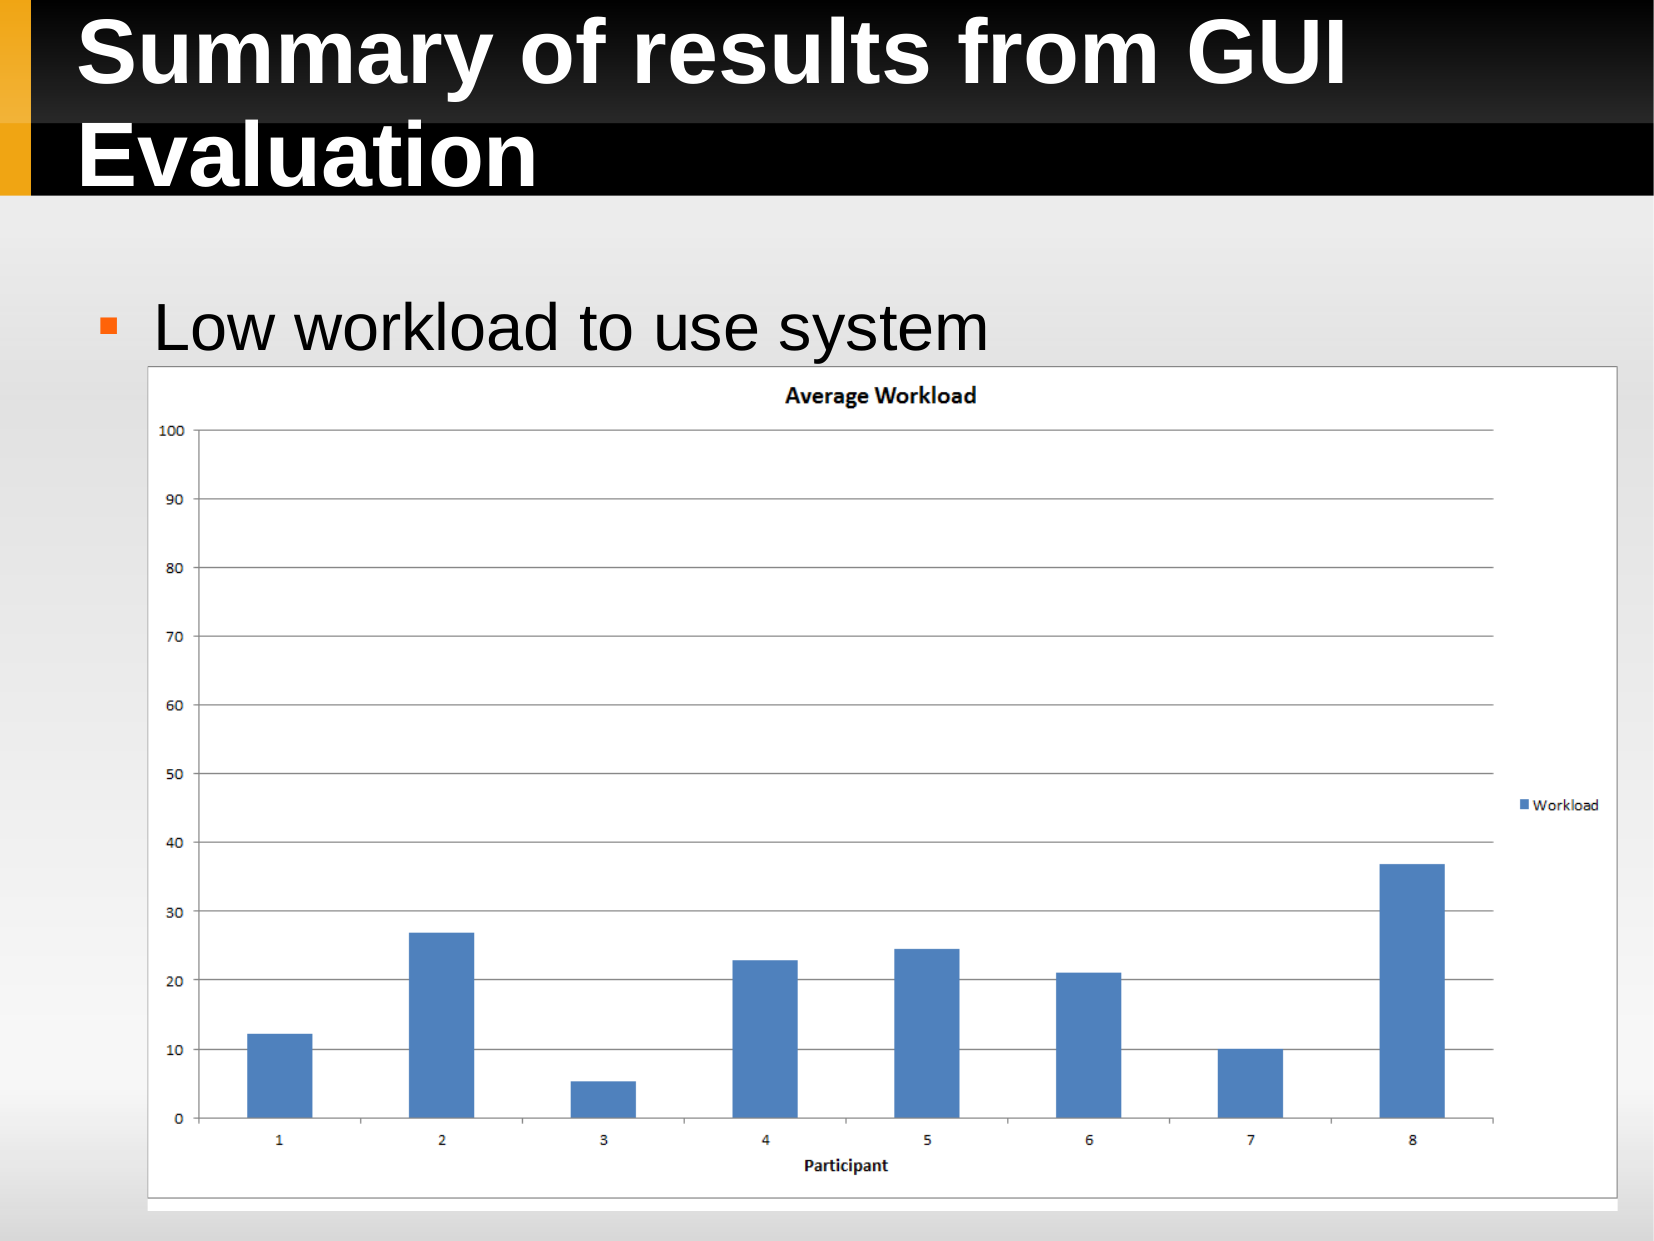

# Summary of results from GUI Evaluation
Low workload to use system